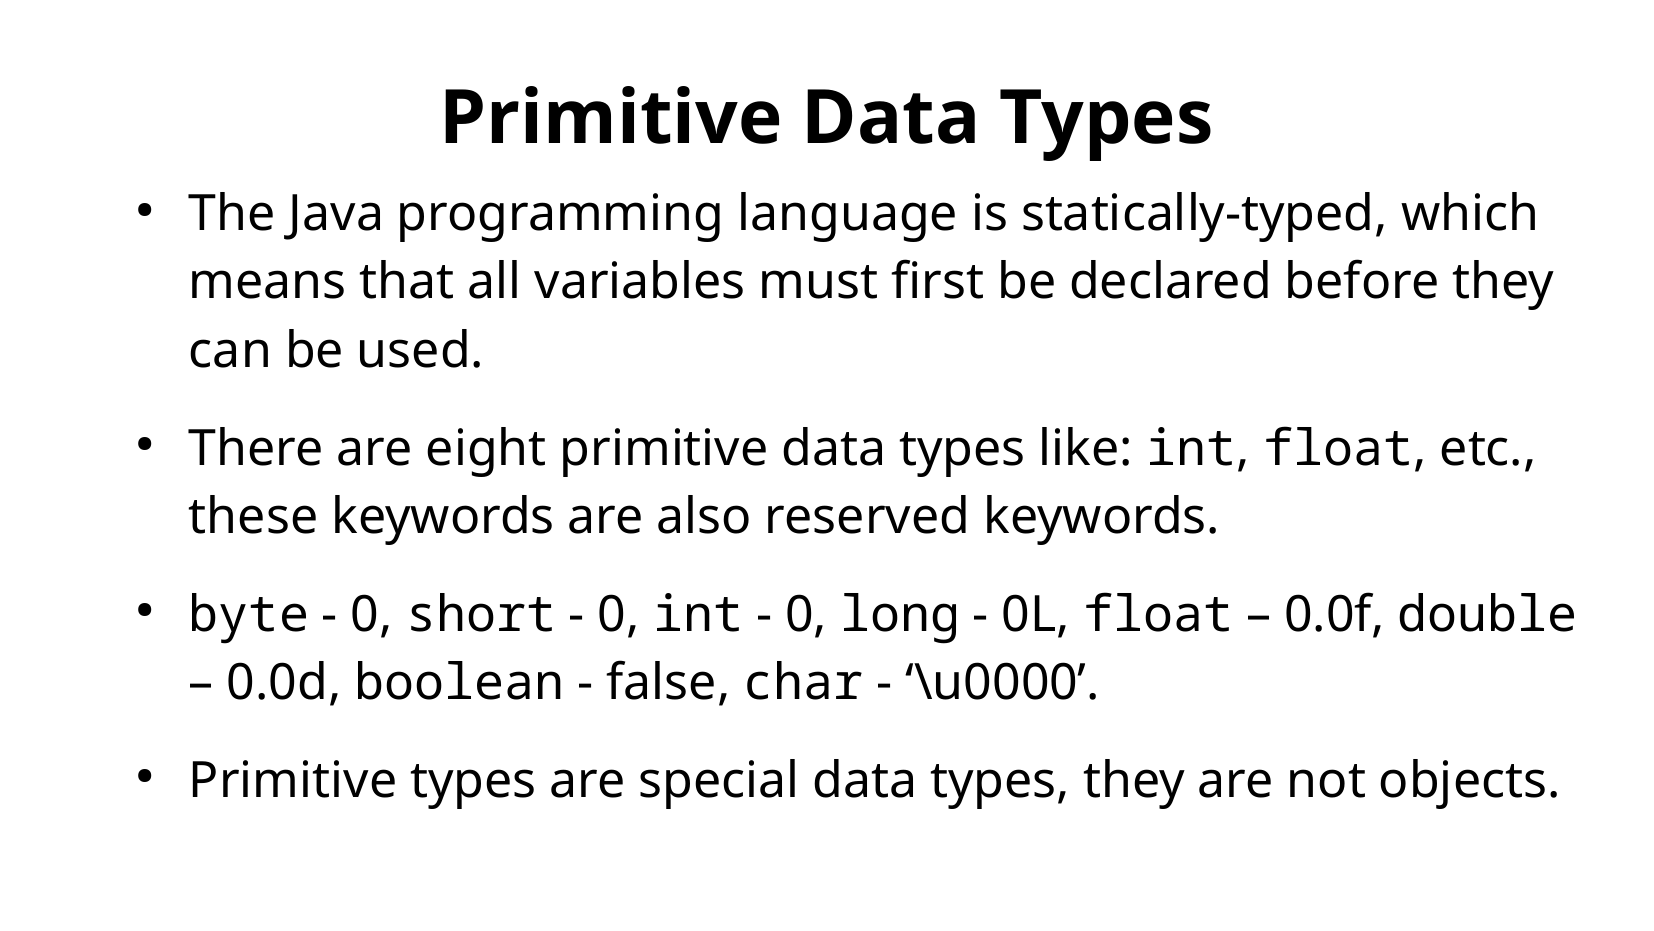

# Primitive Data Types
The Java programming language is statically-typed, which means that all variables must first be declared before they can be used.
There are eight primitive data types like: int, float, etc., these keywords are also reserved keywords.
byte - 0, short - 0, int - 0, long - 0L, float – 0.0f, double – 0.0d, boolean - false, char - ‘\u0000’.
Primitive types are special data types, they are not objects.